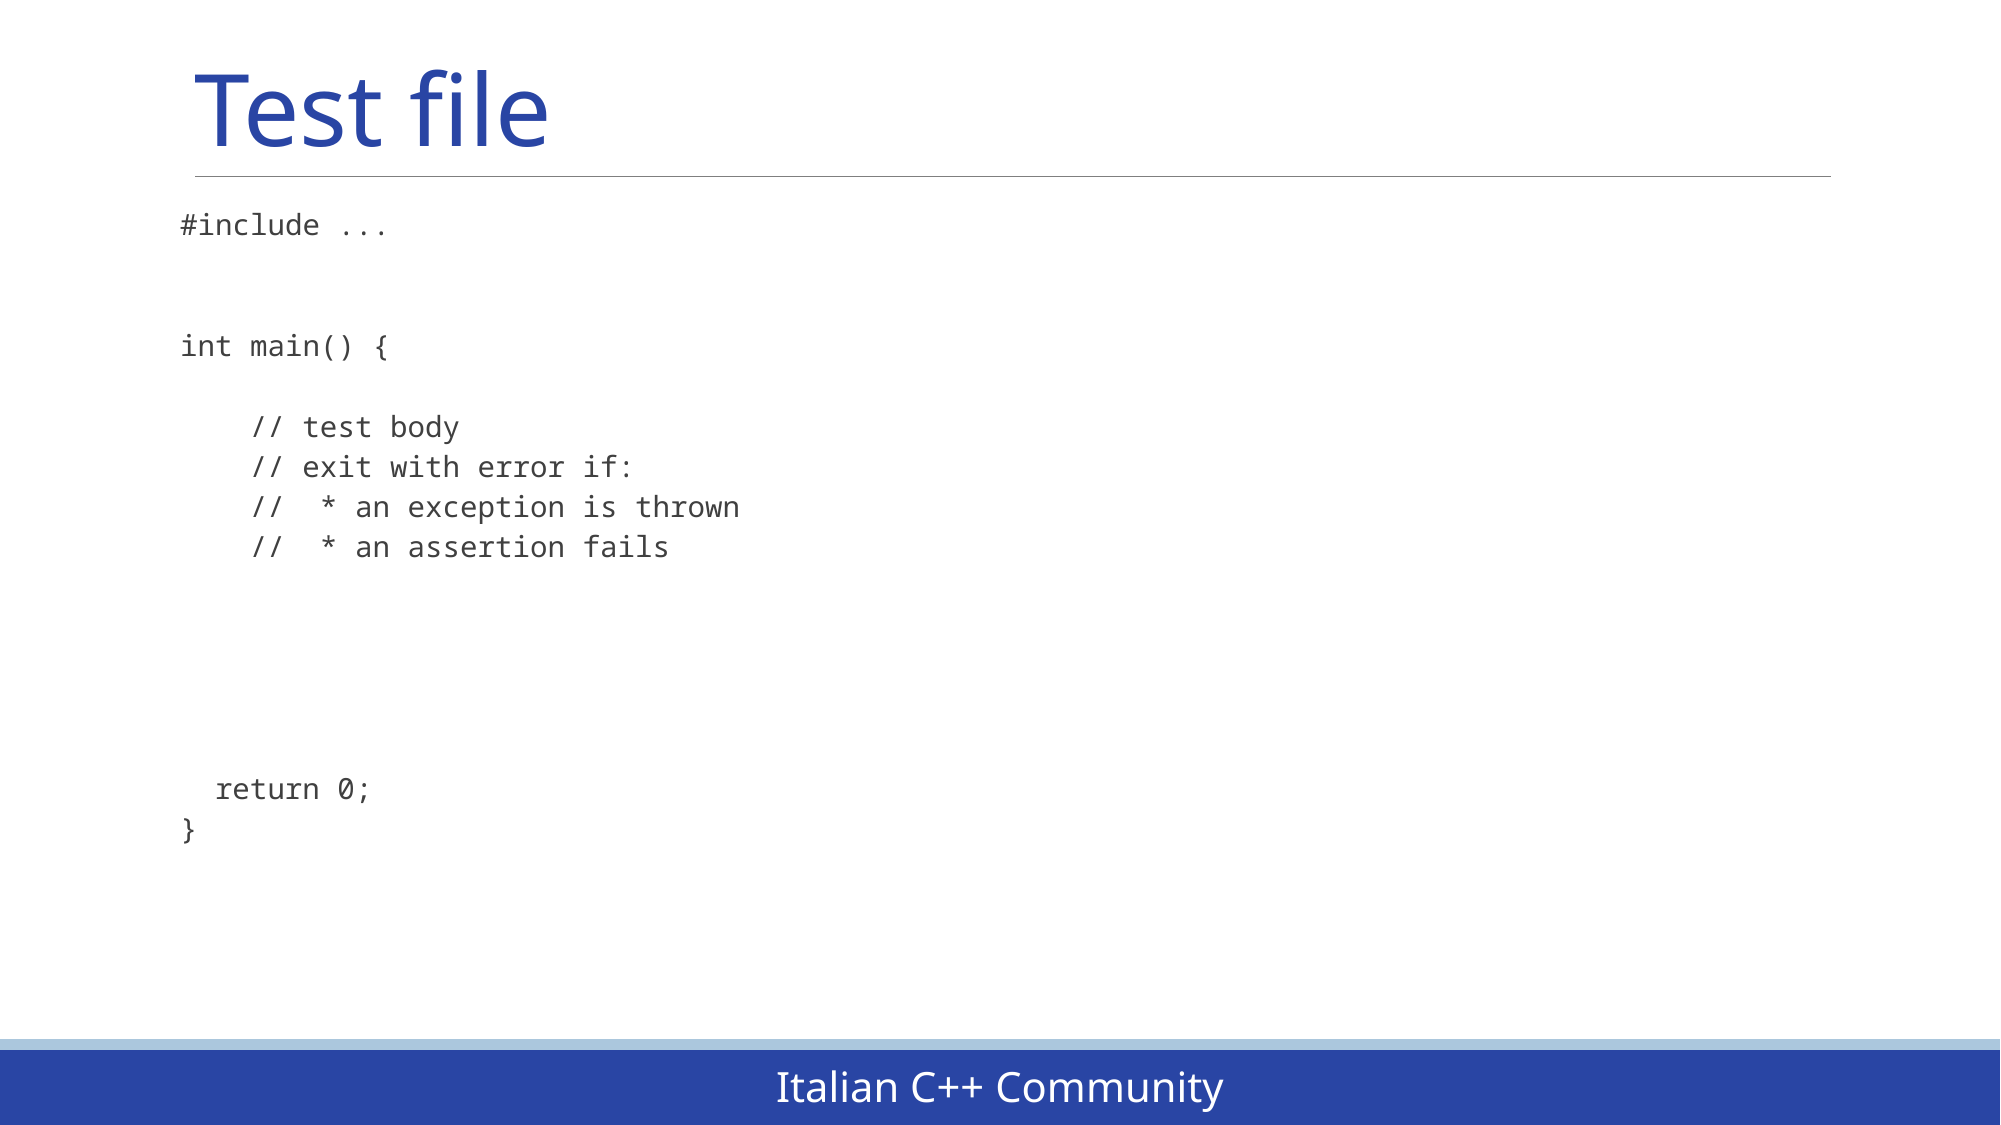

# Test file
#include ...
int main() {
 // test body
 // exit with error if:
 // * an exception is thrown
 // * an assertion fails
 return 0;
}